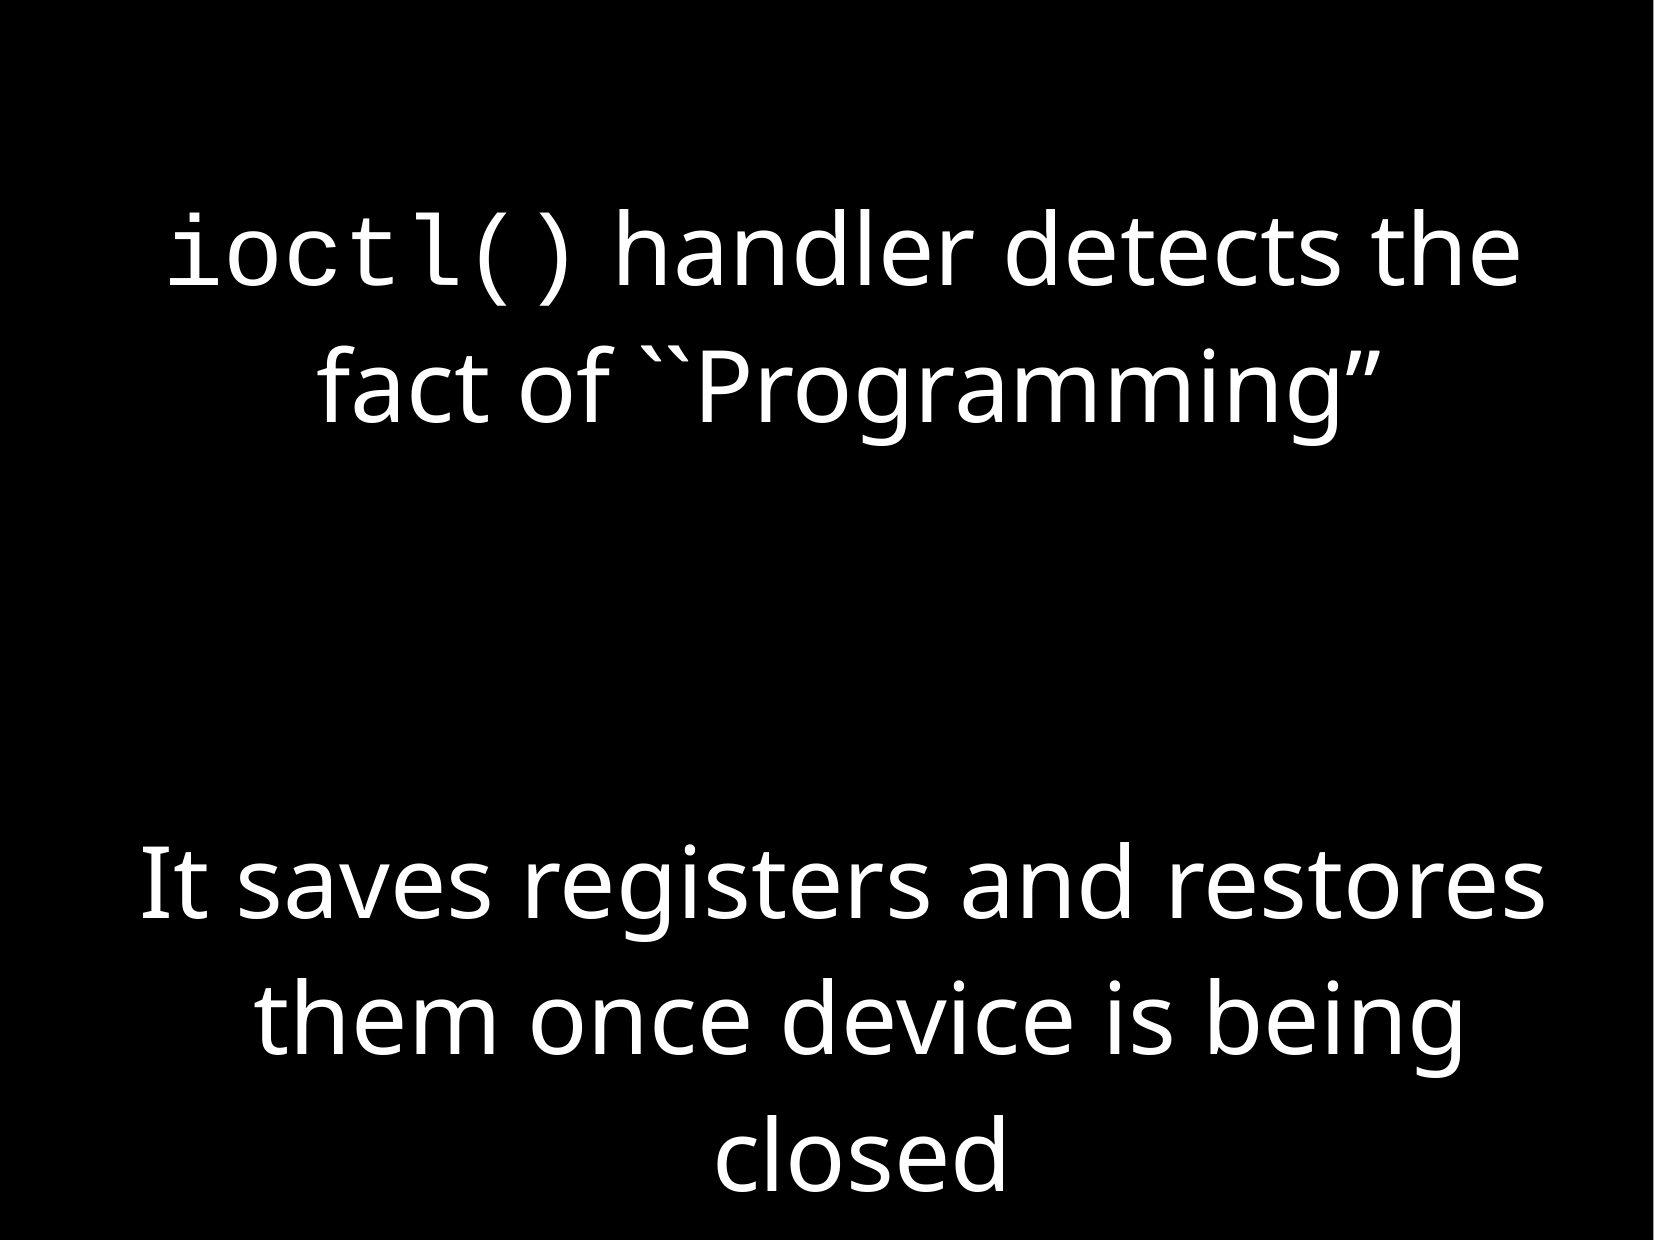

# ioctl() handler detects the fact of ``Programming”
It saves registers and restores them once device is being closed